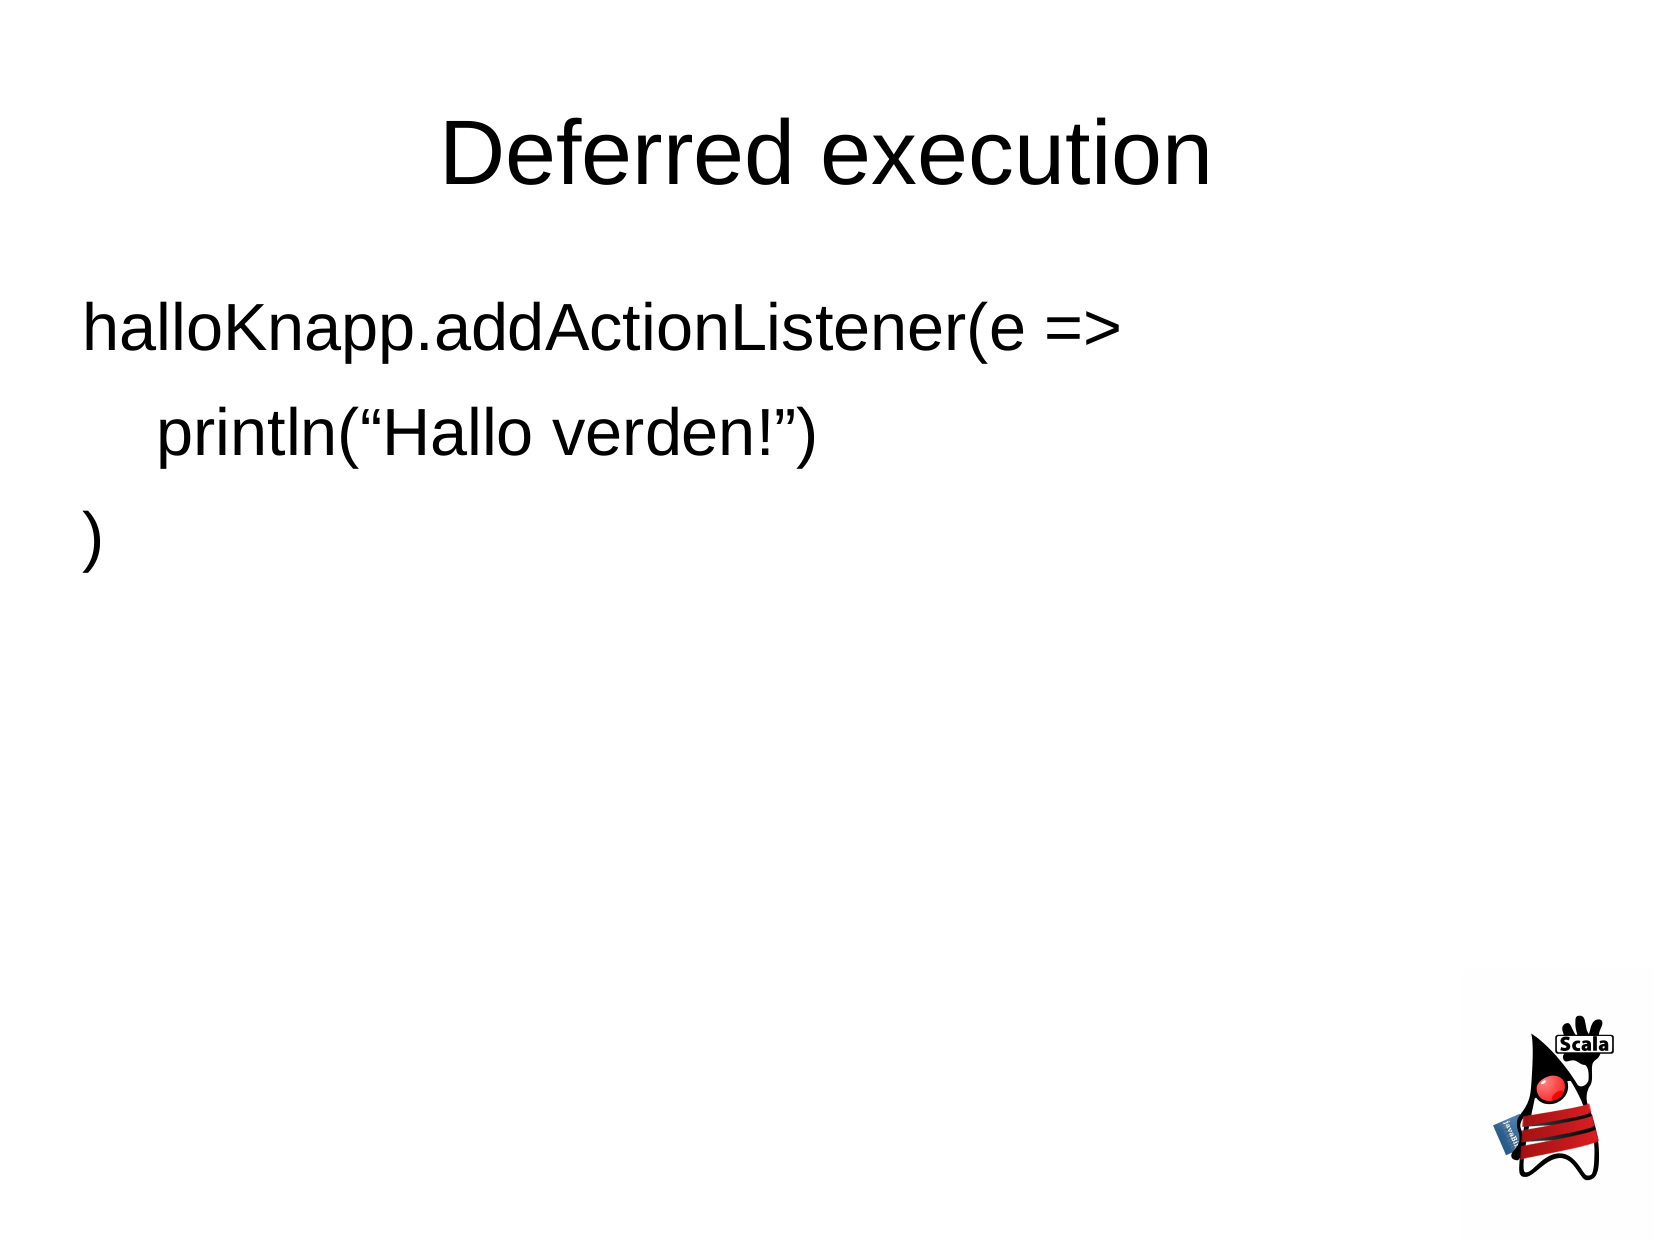

# Deferred execution
halloKnapp.addActionListener(e =>
 println(“Hallo verden!”)
)